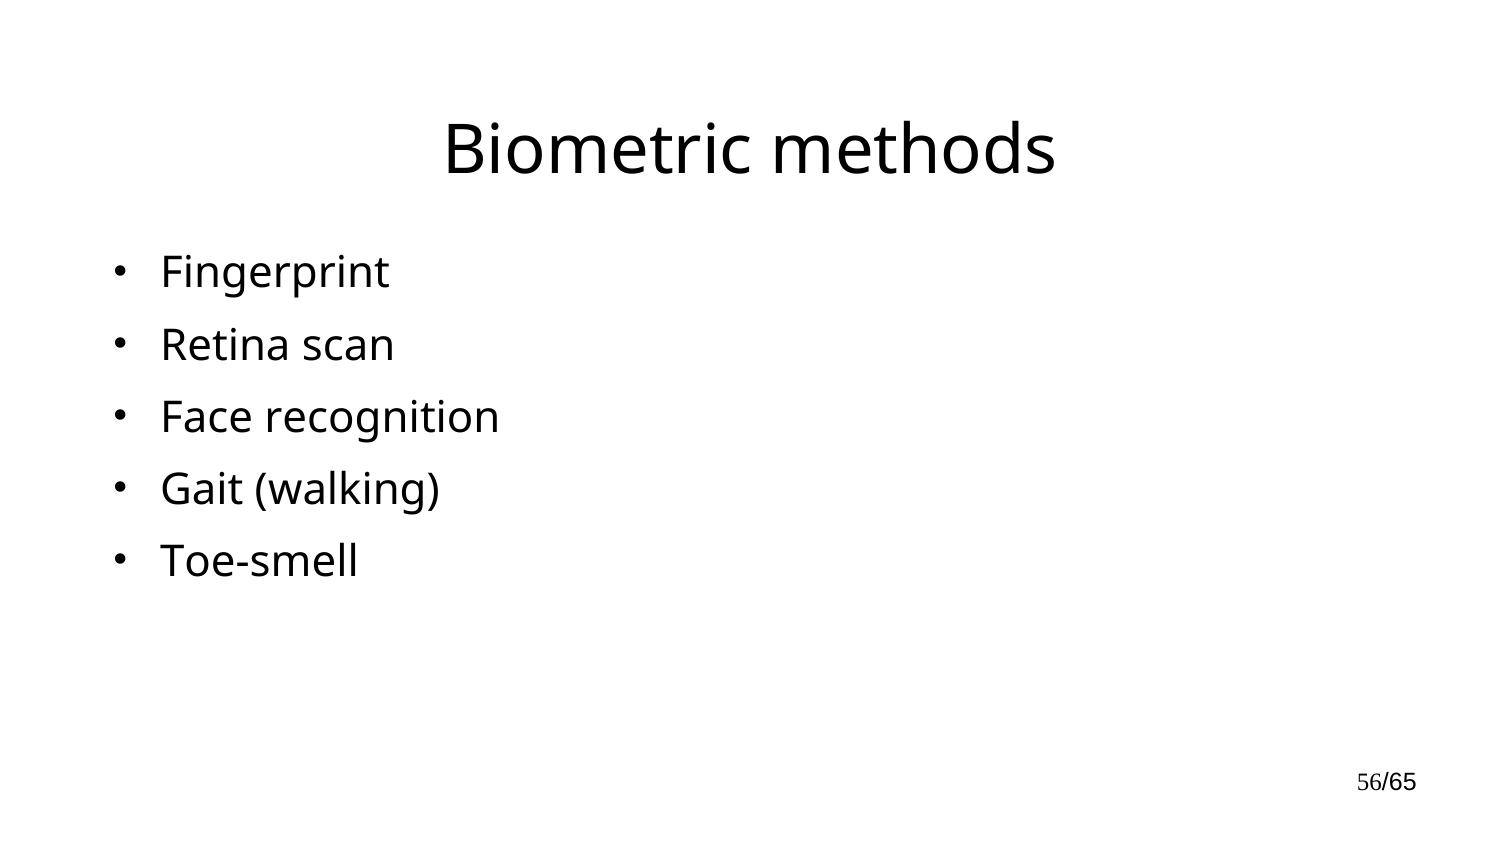

# Biometric methods
Fingerprint
Retina scan
Face recognition
Gait (walking)
Toe-smell